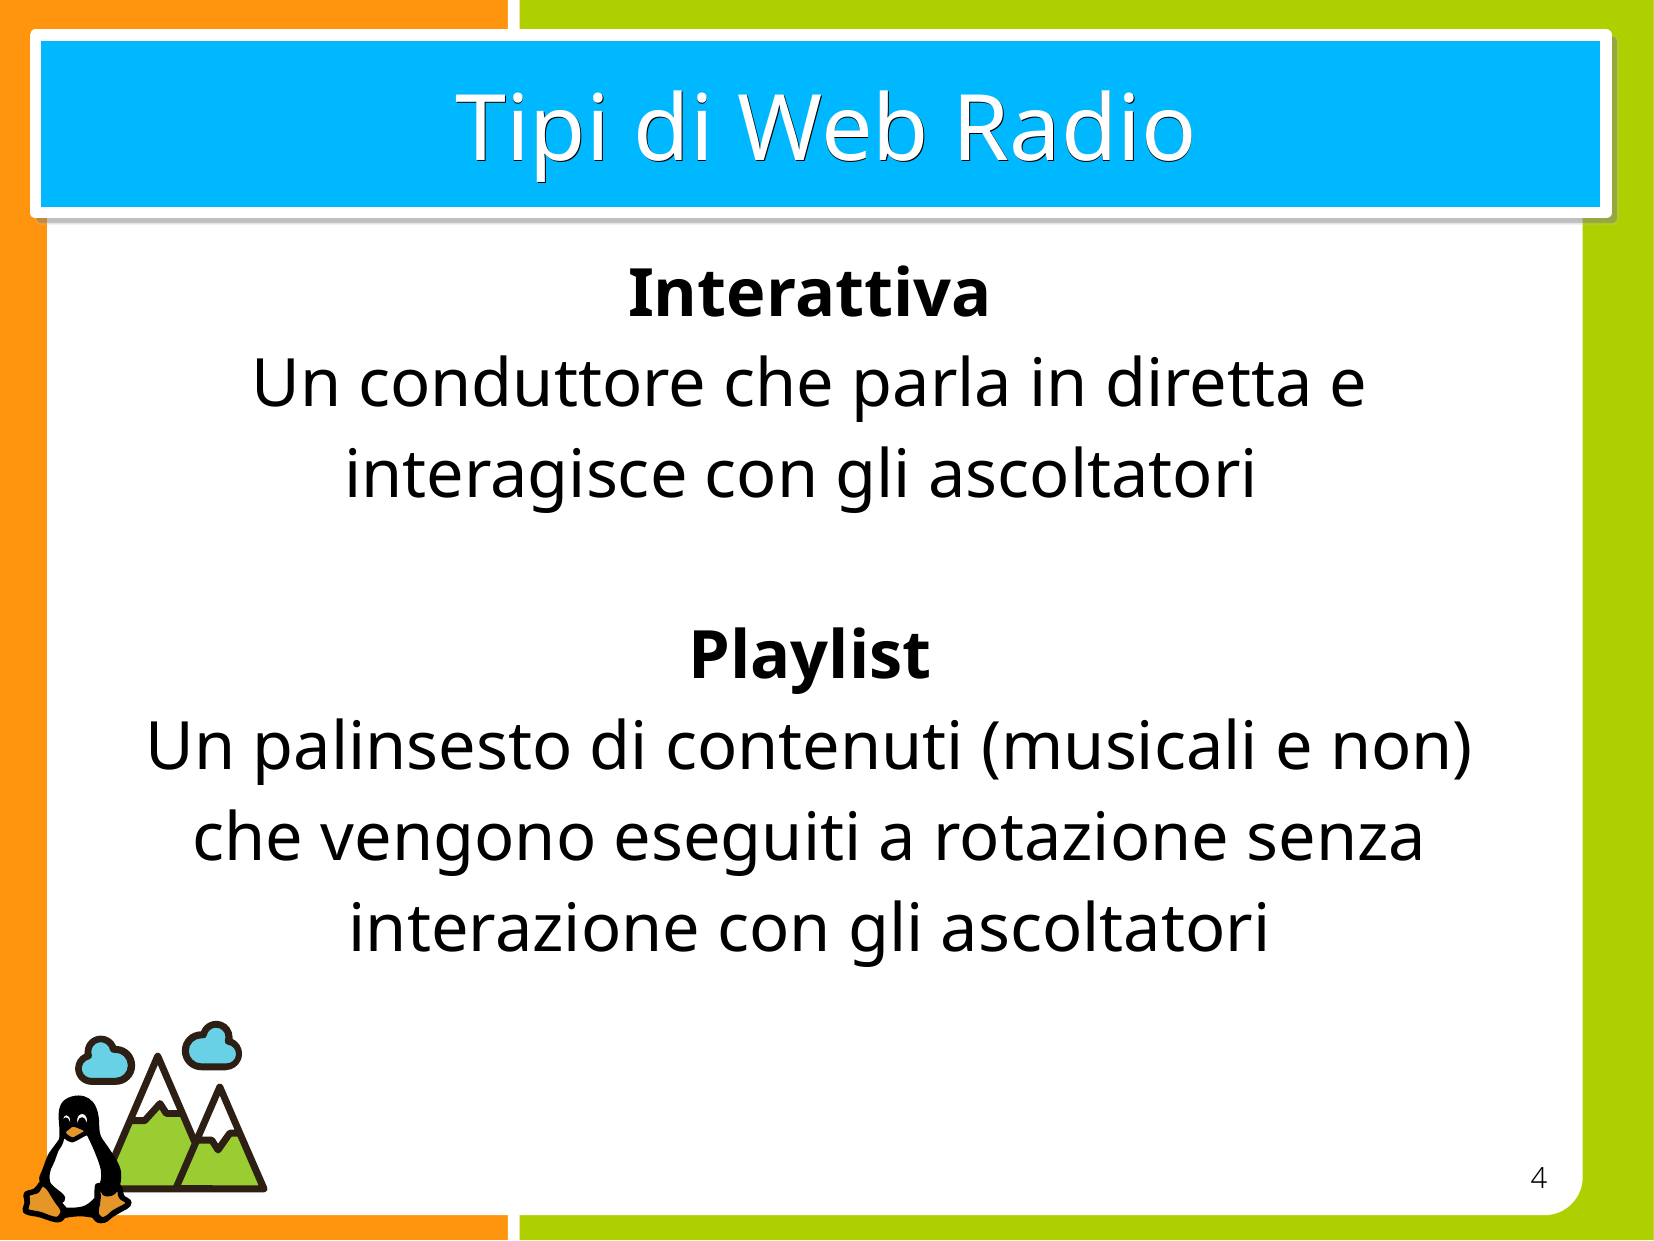

# Tipi di Web Radio
Interattiva
Un conduttore che parla in diretta e interagisce con gli ascoltatori
Playlist
Un palinsesto di contenuti (musicali e non) che vengono eseguiti a rotazione senza interazione con gli ascoltatori
4